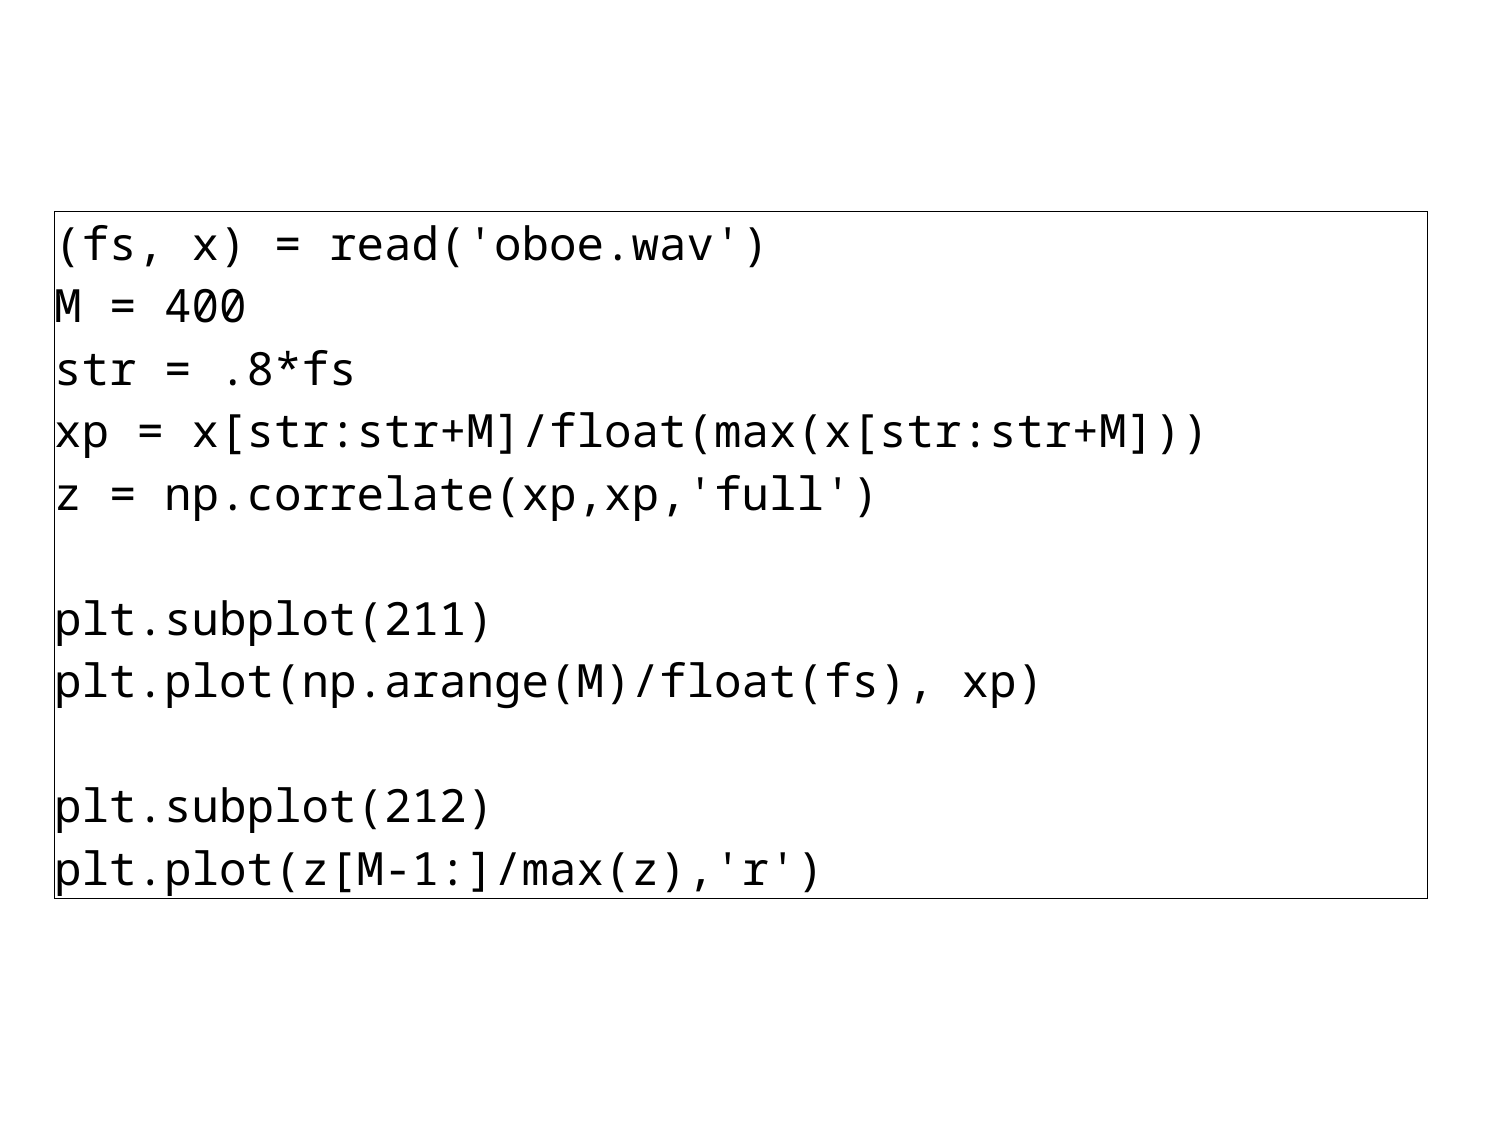

(fs, x) = read('oboe.wav')
M = 400
str = .8*fs
xp = x[str:str+M]/float(max(x[str:str+M]))
z = np.correlate(xp,xp,'full')
plt.subplot(211)
plt.plot(np.arange(M)/float(fs), xp)
plt.subplot(212)
plt.plot(z[M-1:]/max(z),'r')